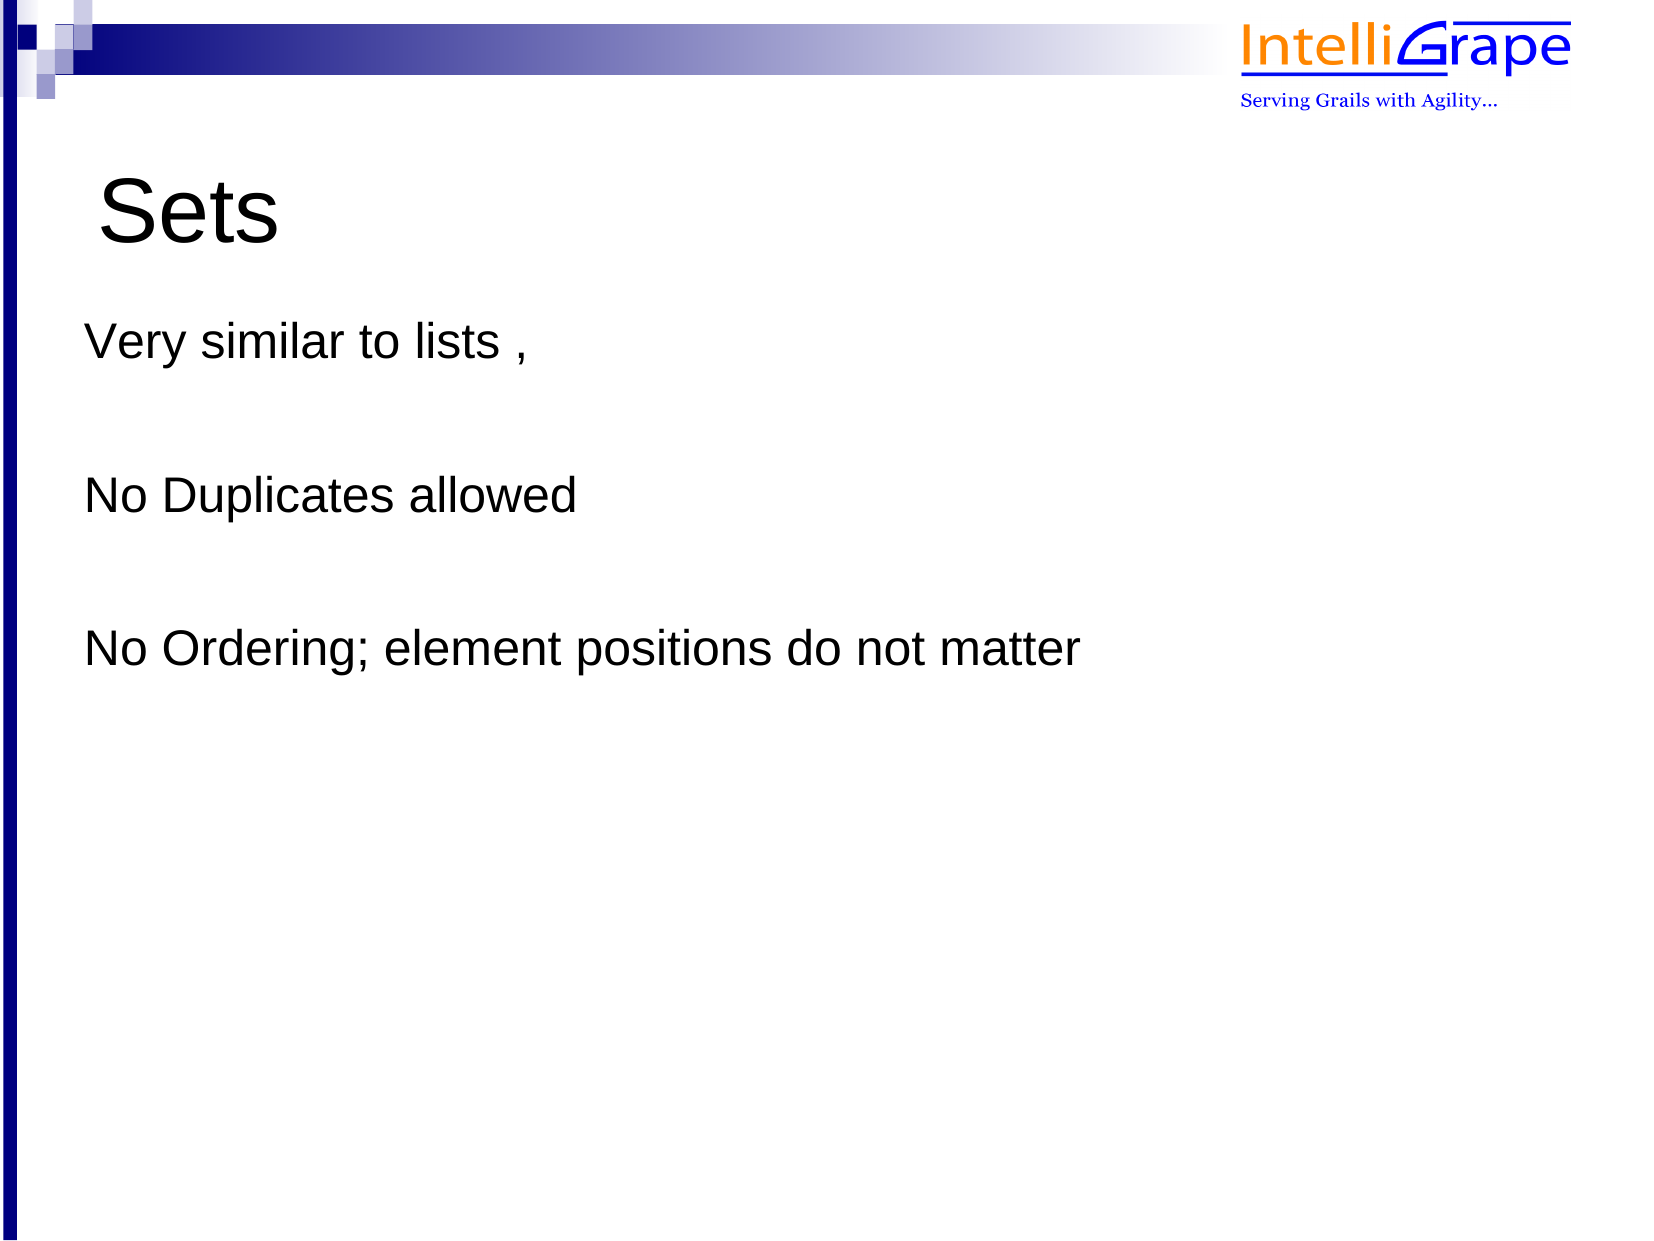

# Sets
Very similar to lists ,
No Duplicates allowed
No Ordering; element positions do not matter